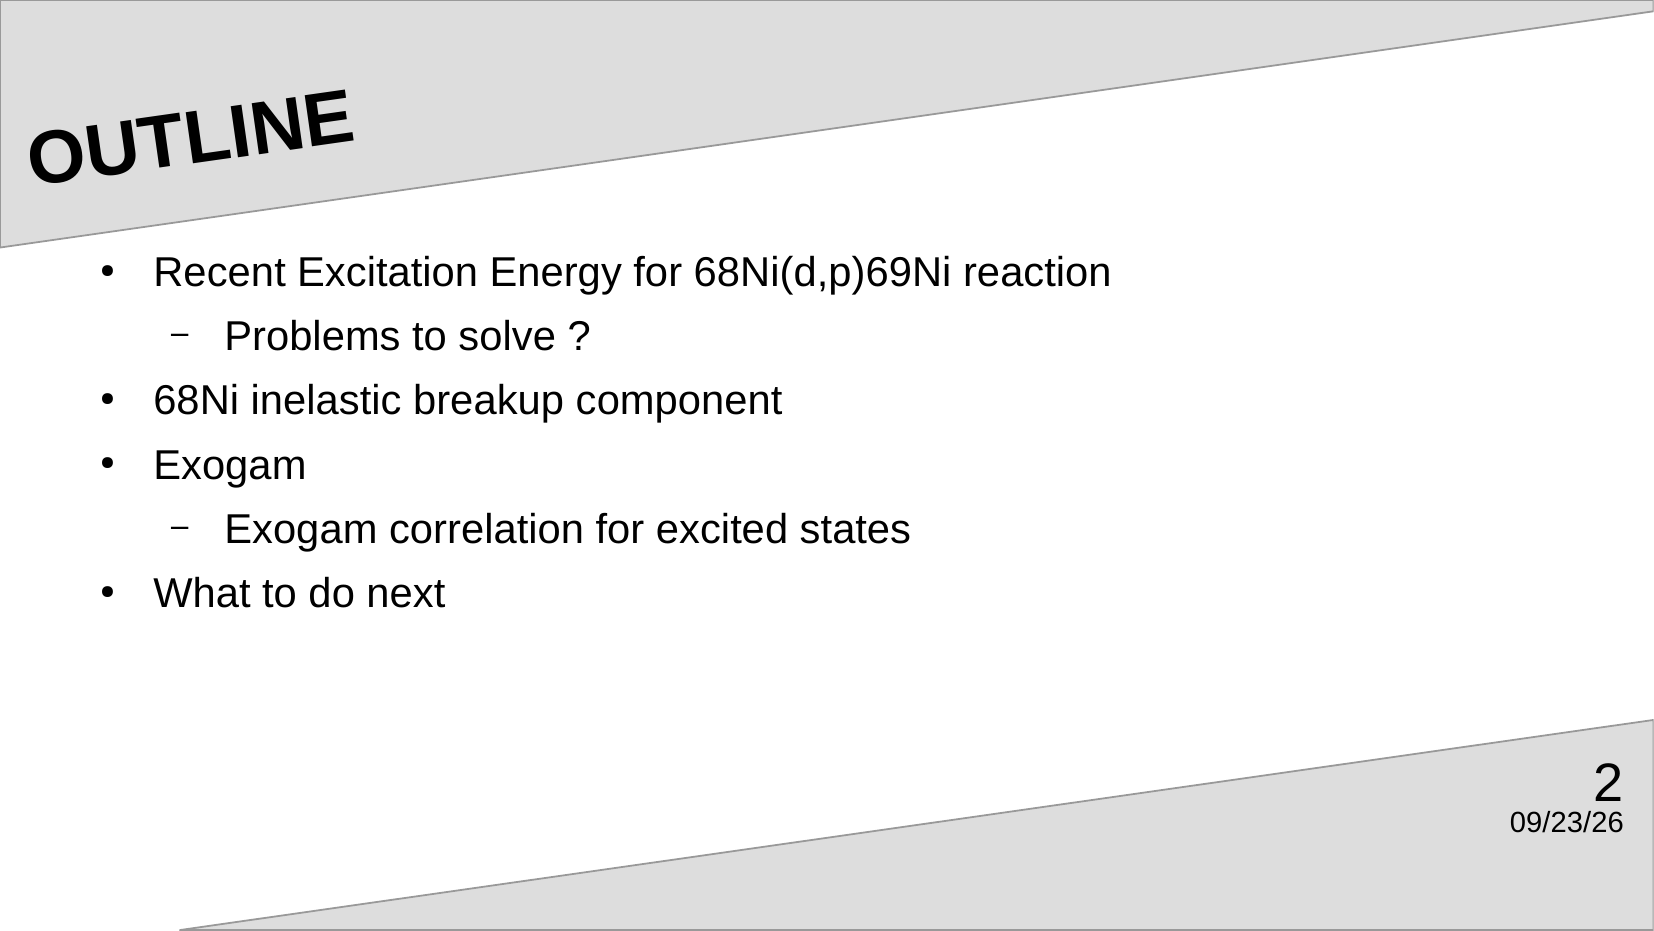

# OUTLINE
Recent Excitation Energy for 68Ni(d,p)69Ni reaction
Problems to solve ?
68Ni inelastic breakup component
Exogam
Exogam correlation for excited states
What to do next
2